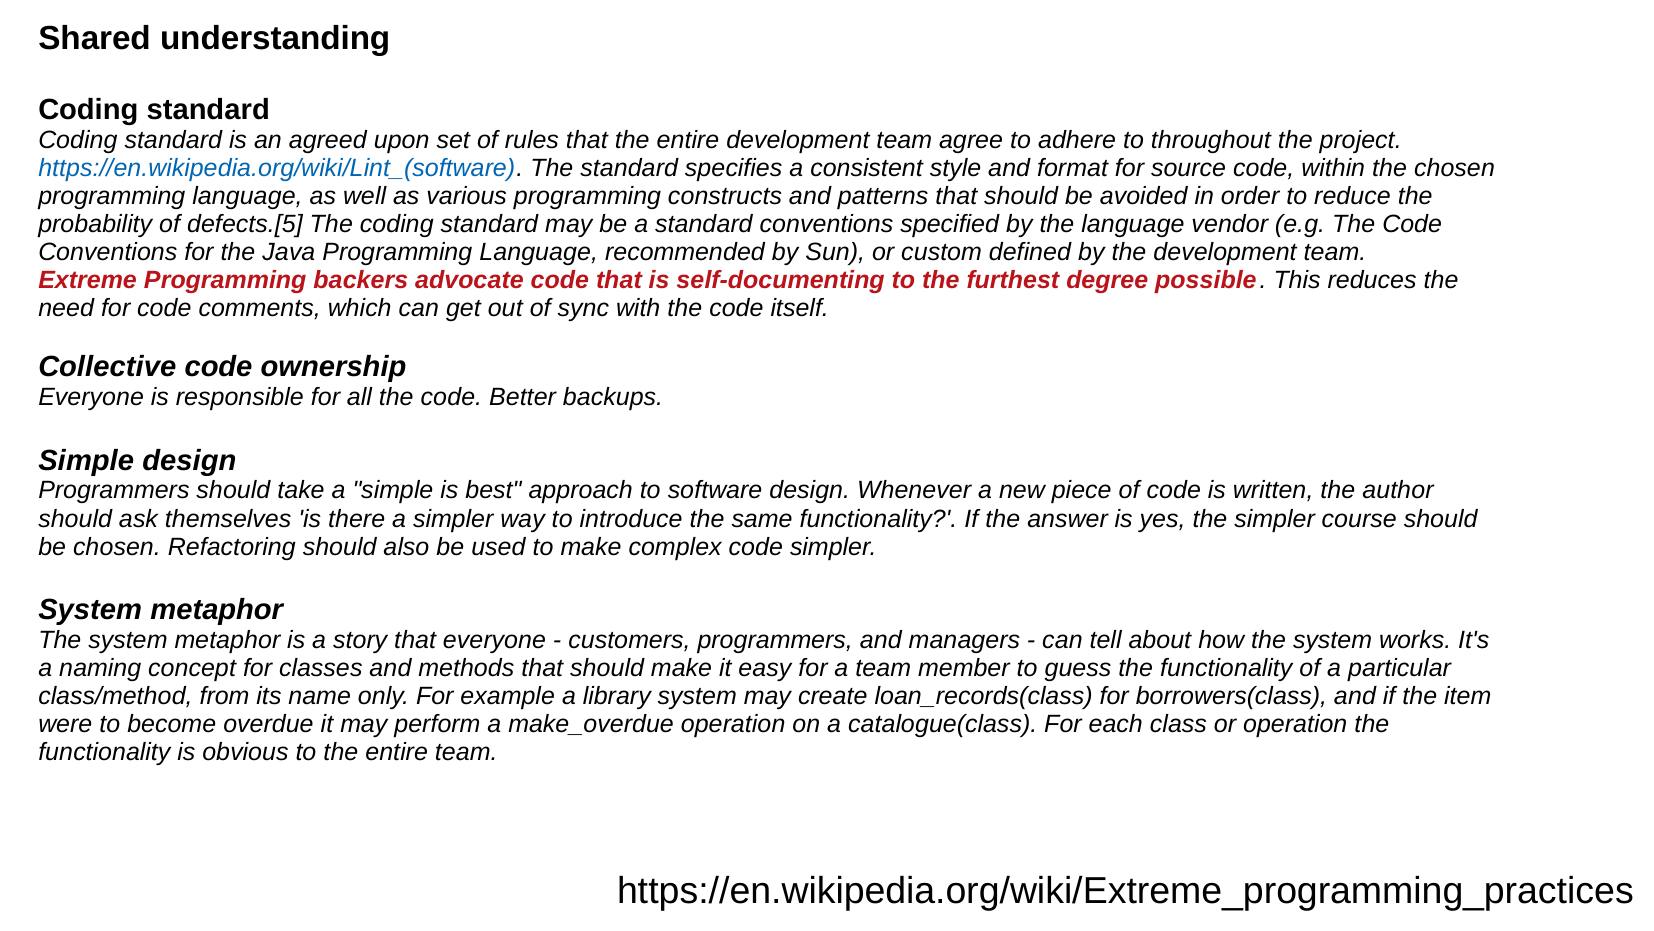

Shared understanding
Coding standard
Coding standard is an agreed upon set of rules that the entire development team agree to adhere to throughout the project. https://en.wikipedia.org/wiki/Lint_(software). The standard specifies a consistent style and format for source code, within the chosen programming language, as well as various programming constructs and patterns that should be avoided in order to reduce the probability of defects.[5] The coding standard may be a standard conventions specified by the language vendor (e.g. The Code Conventions for the Java Programming Language, recommended by Sun), or custom defined by the development team.
Extreme Programming backers advocate code that is self-documenting to the furthest degree possible. This reduces the need for code comments, which can get out of sync with the code itself.
Collective code ownership
Everyone is responsible for all the code. Better backups.
Simple design
Programmers should take a "simple is best" approach to software design. Whenever a new piece of code is written, the author should ask themselves 'is there a simpler way to introduce the same functionality?'. If the answer is yes, the simpler course should be chosen. Refactoring should also be used to make complex code simpler.
System metaphor
The system metaphor is a story that everyone - customers, programmers, and managers - can tell about how the system works. It's a naming concept for classes and methods that should make it easy for a team member to guess the functionality of a particular class/method, from its name only. For example a library system may create loan_records(class) for borrowers(class), and if the item were to become overdue it may perform a make_overdue operation on a catalogue(class). For each class or operation the functionality is obvious to the entire team.
https://en.wikipedia.org/wiki/Extreme_programming_practices